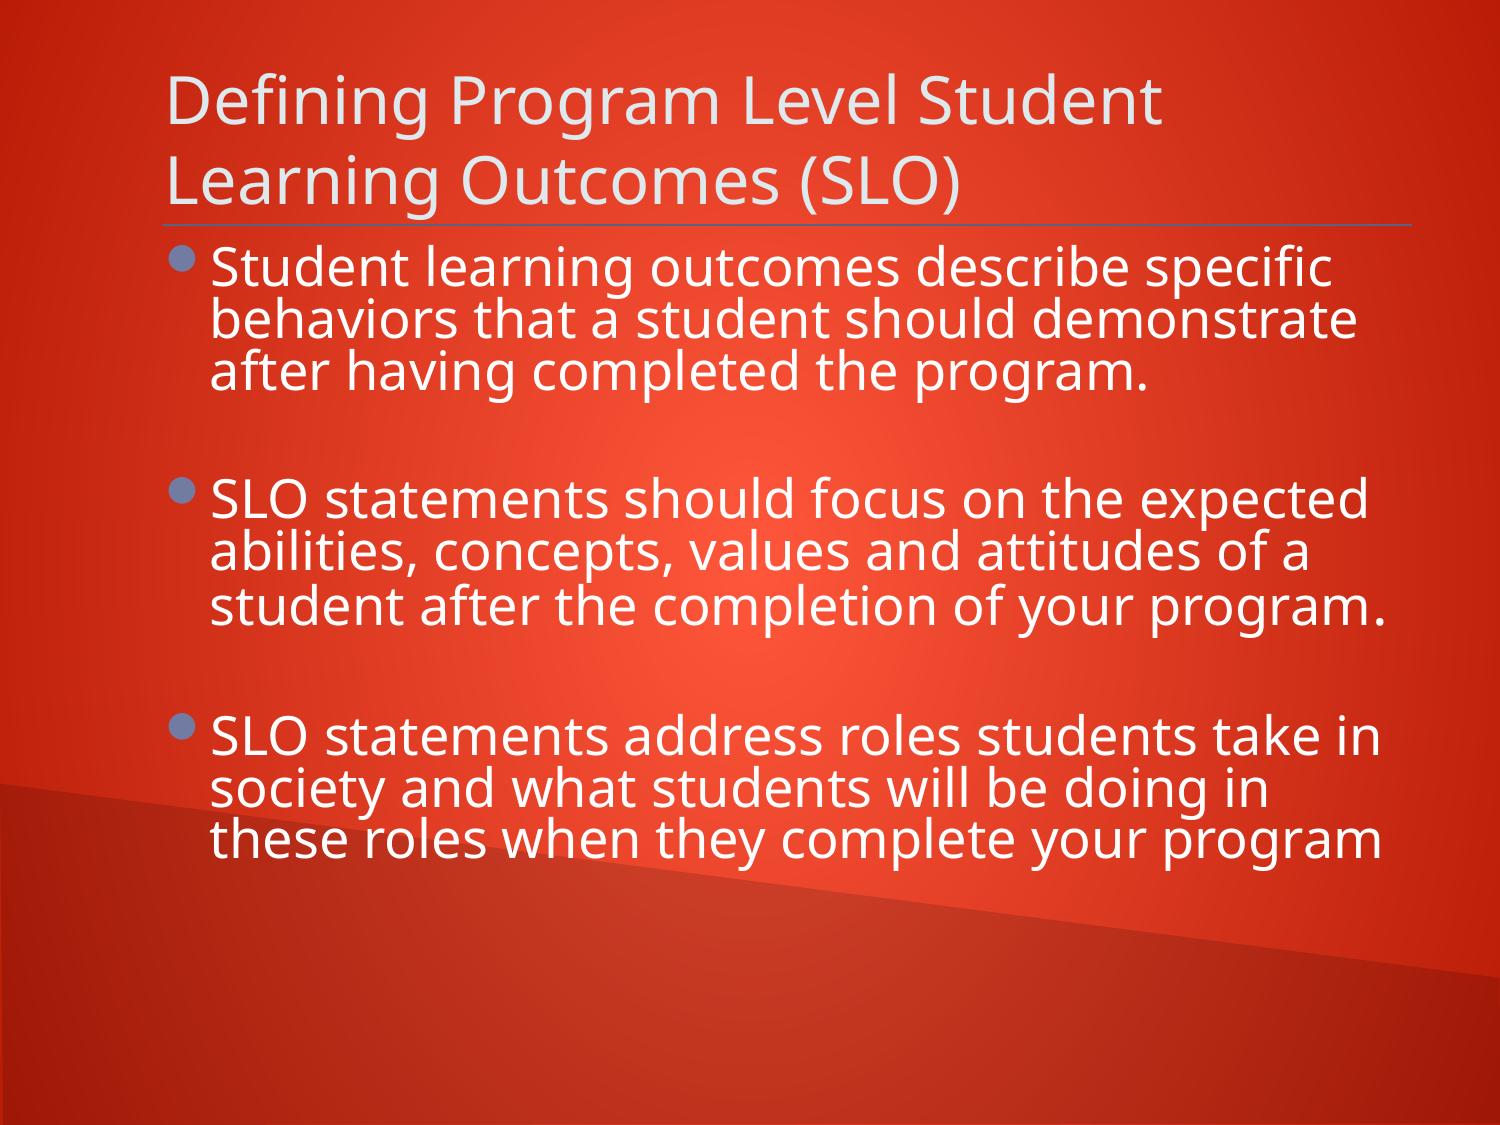

# Defining Program Level Student Learning Outcomes (SLO)
Student learning outcomes describe specific behaviors that a student should demonstrate after having completed the program.
SLO statements should focus on the expected abilities, concepts, values and attitudes of a student after the completion of your program.
SLO statements address roles students take in society and what students will be doing in these roles when they complete your program